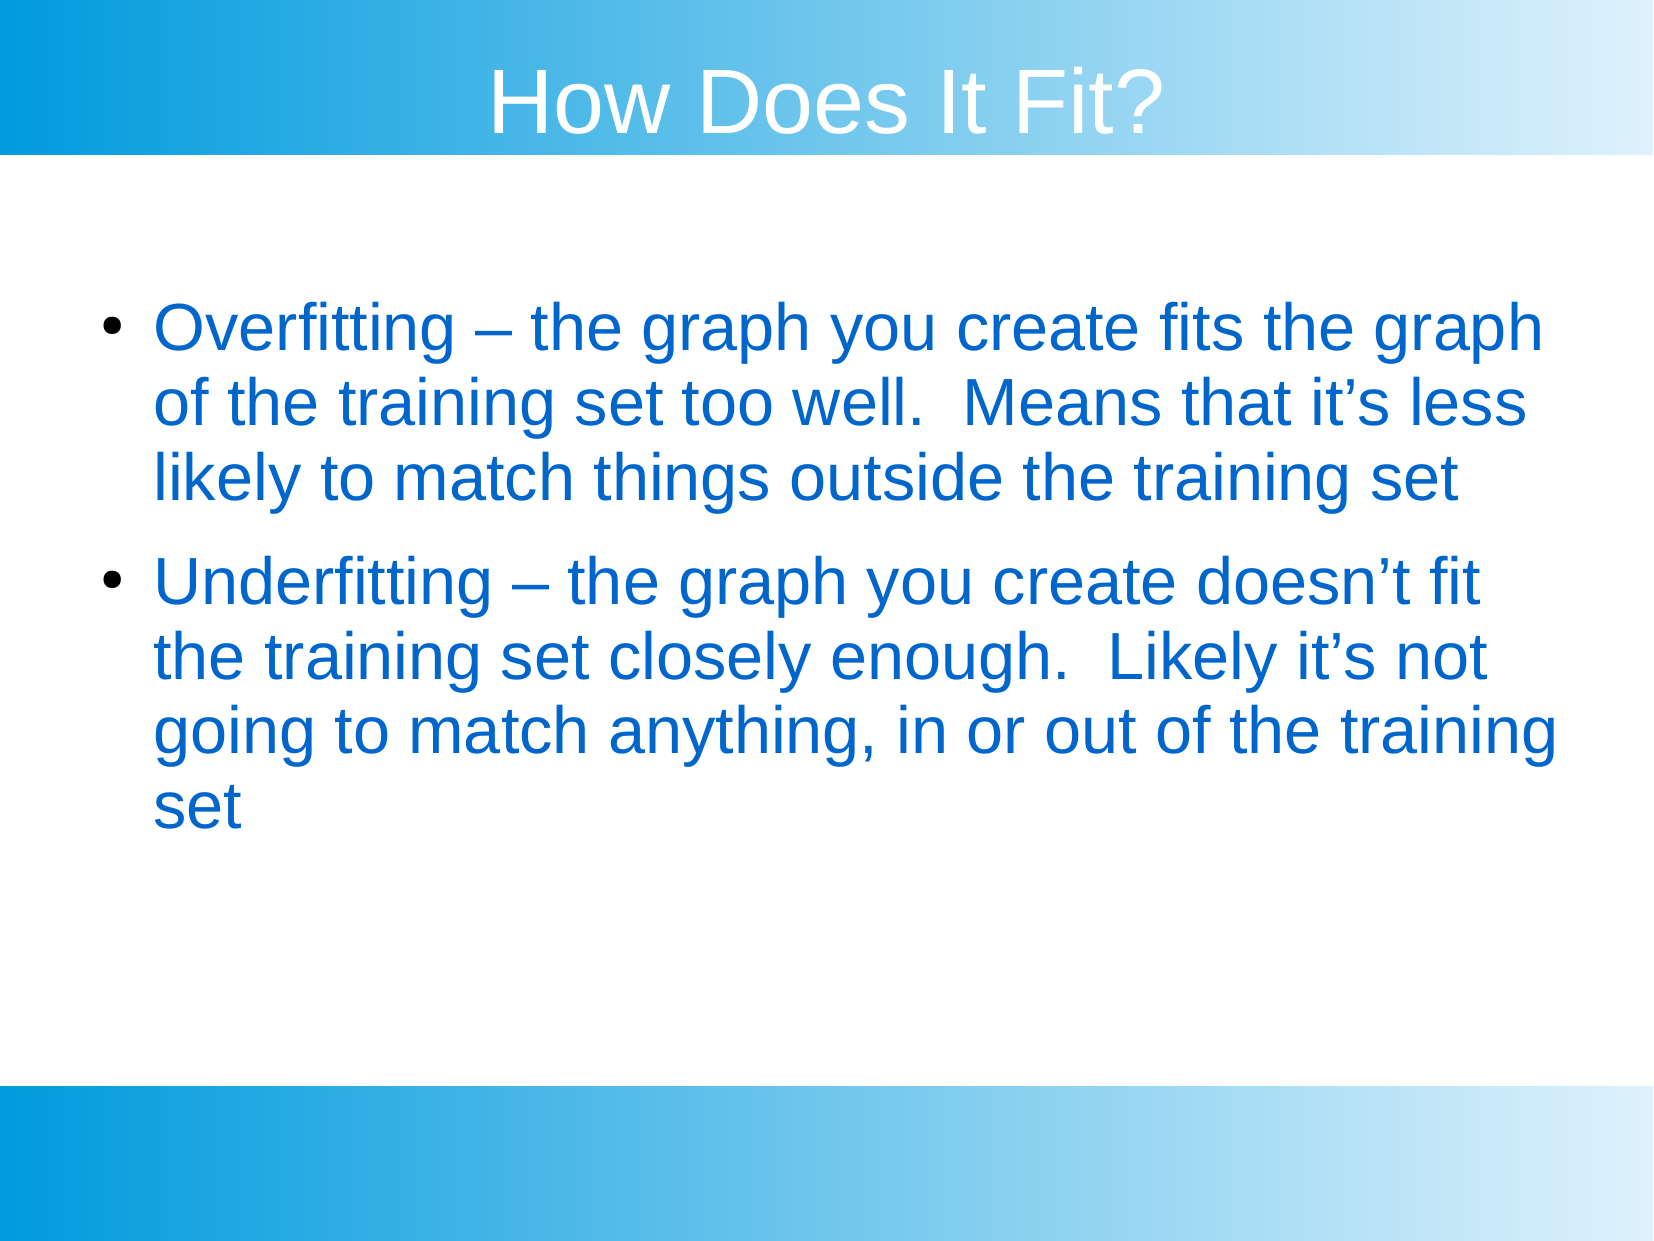

# How Does It Fit?
Overfitting – the graph you create fits the graph of the training set too well. Means that it’s less likely to match things outside the training set
Underfitting – the graph you create doesn’t fit the training set closely enough. Likely it’s not going to match anything, in or out of the training set